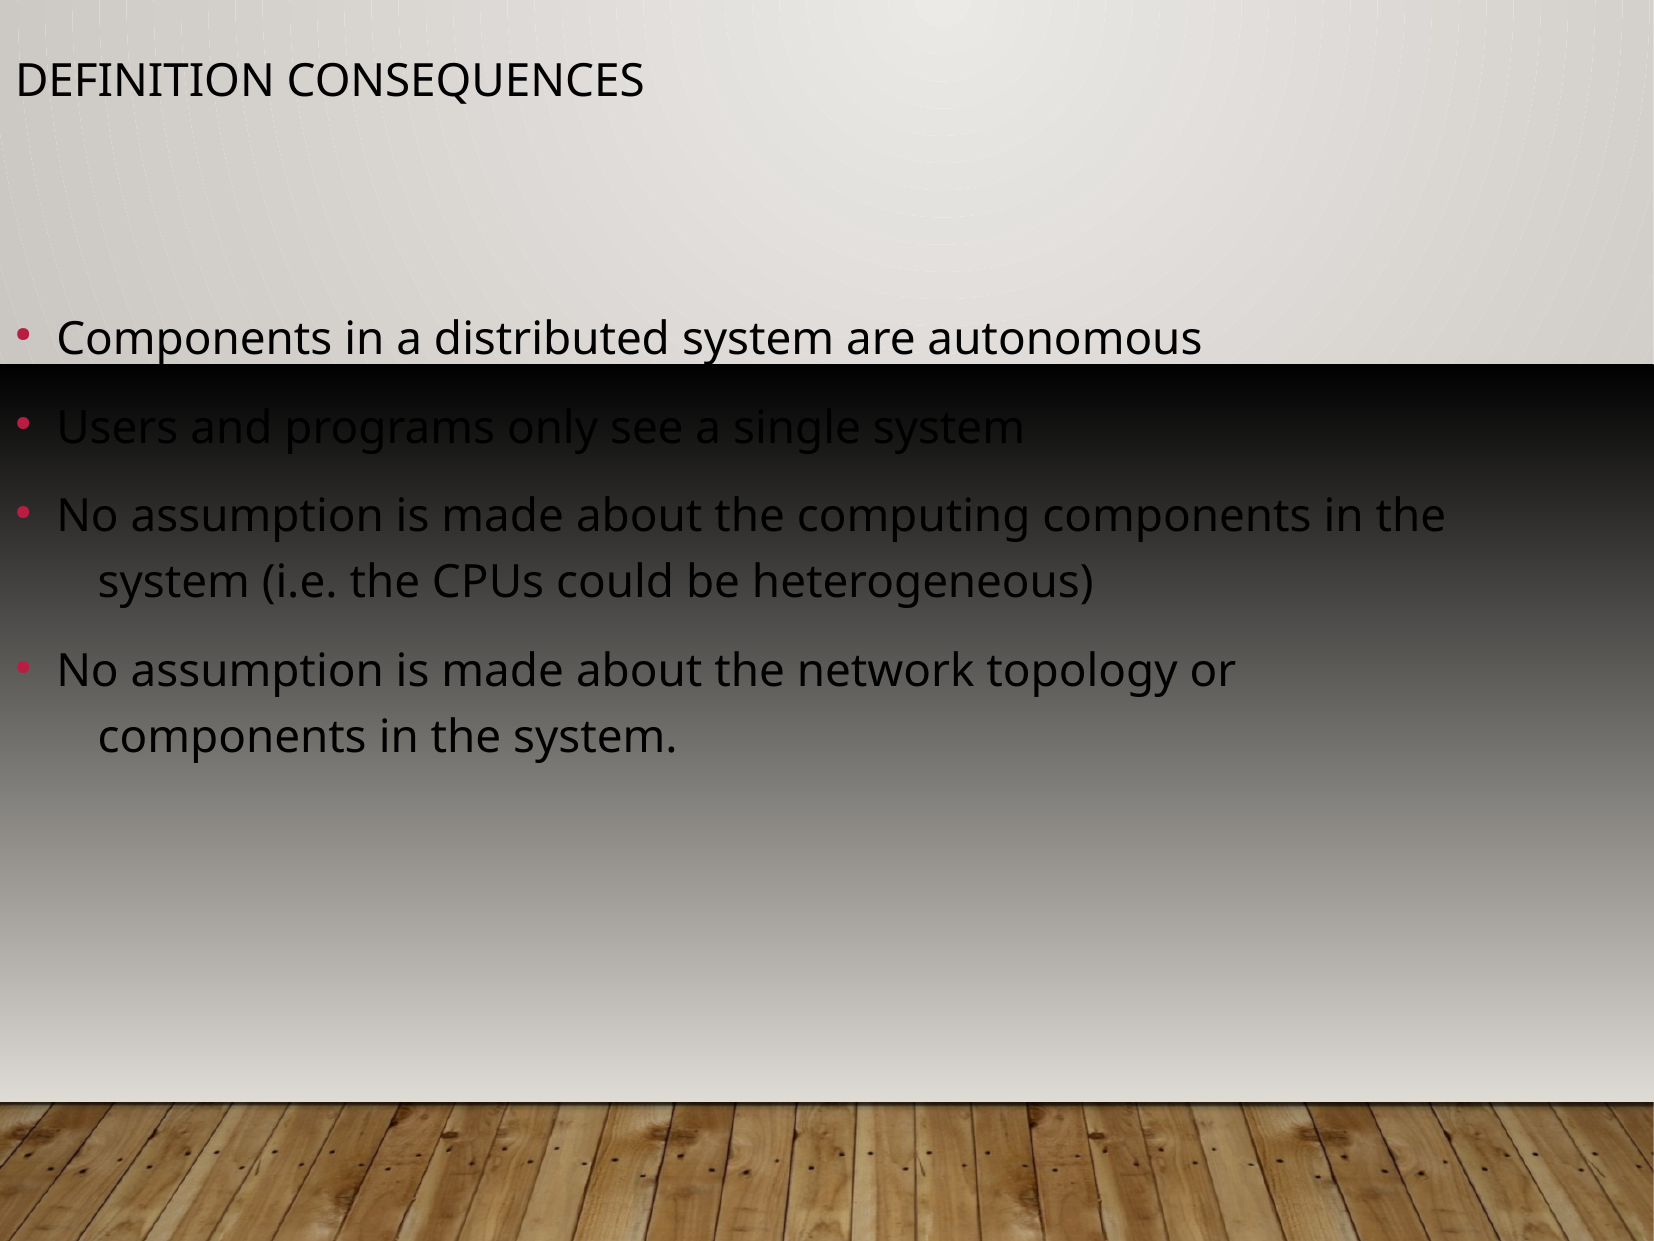

# Definition Consequences
Components in a distributed system are autonomous
Users and programs only see a single system
No assumption is made about the computing components in the system (i.e. the CPUs could be heterogeneous)
No assumption is made about the network topology or components in the system.